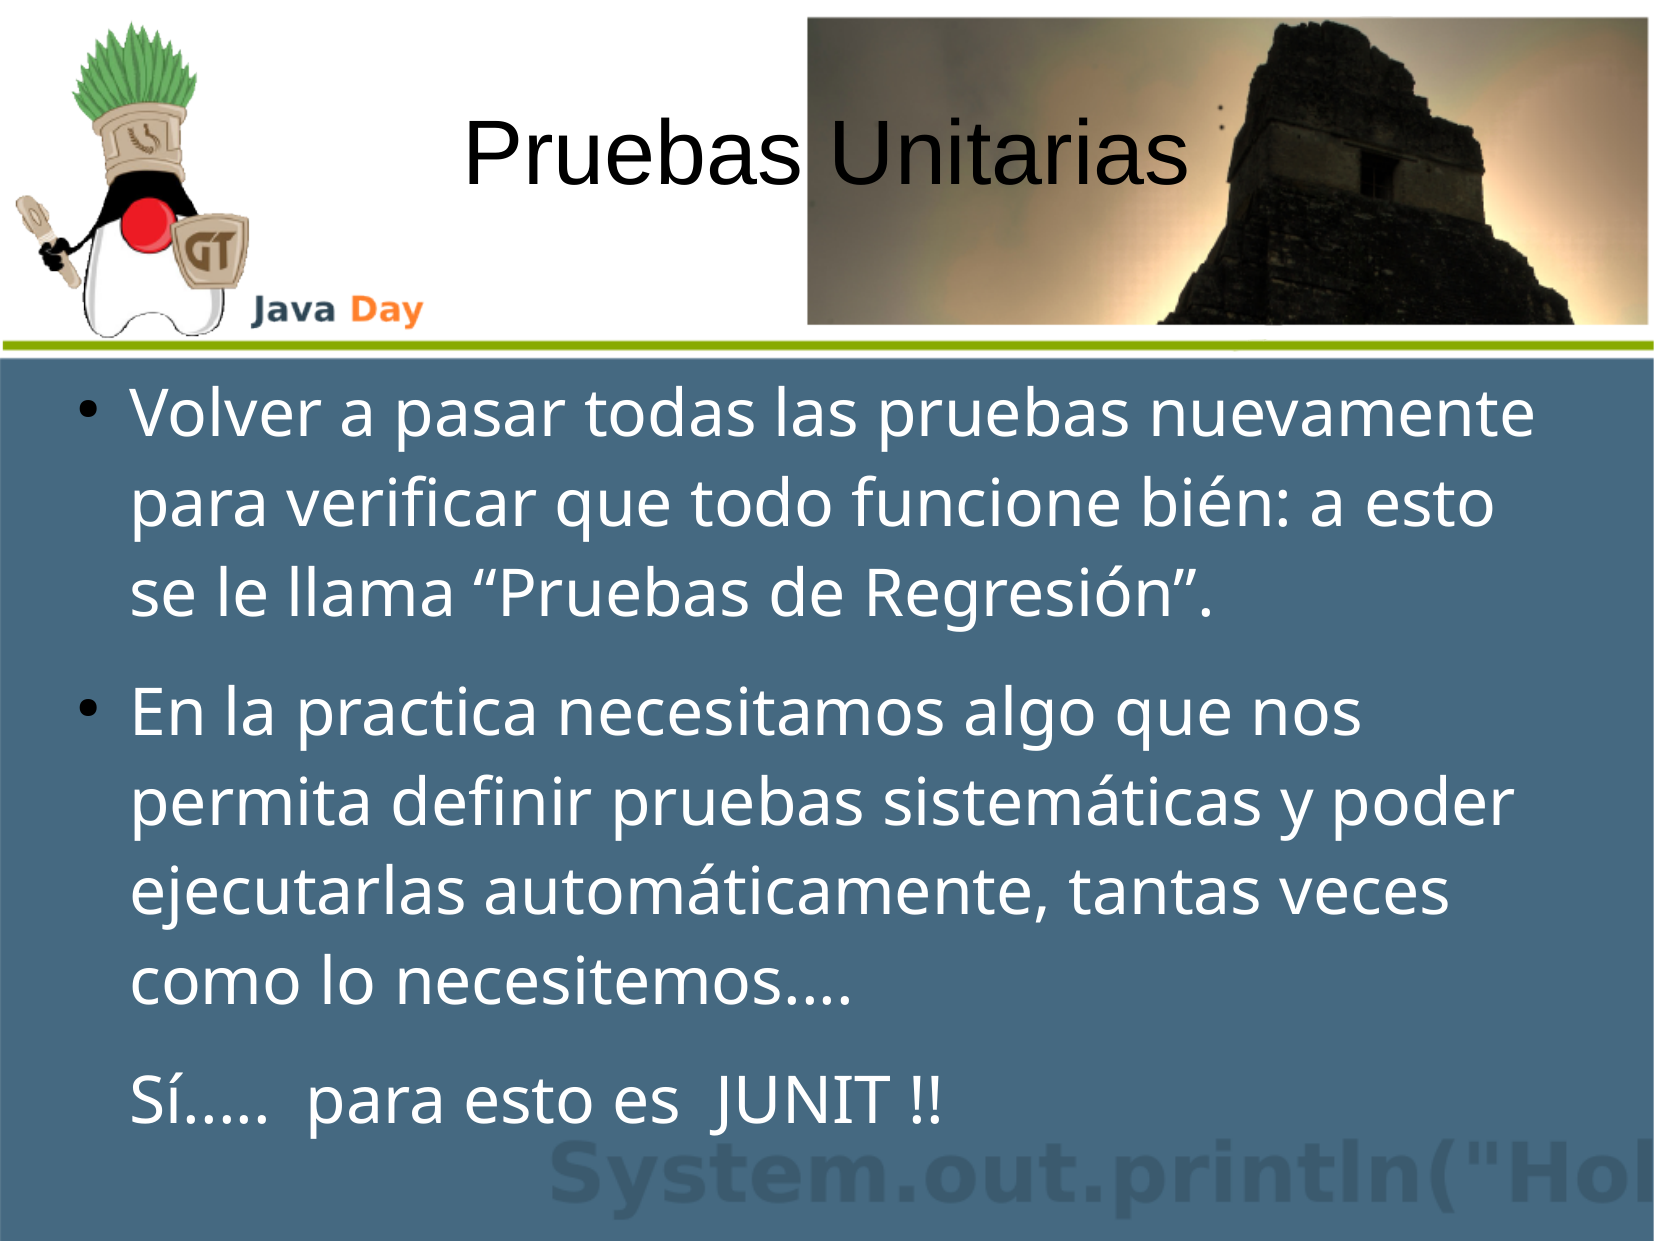

# Pruebas Unitarias
Volver a pasar todas las pruebas nuevamente para verificar que todo funcione bién: a esto se le llama “Pruebas de Regresión”.
En la practica necesitamos algo que nos permita definir pruebas sistemáticas y poder ejecutarlas automáticamente, tantas veces como lo necesitemos....
Sí..... para esto es JUNIT !!